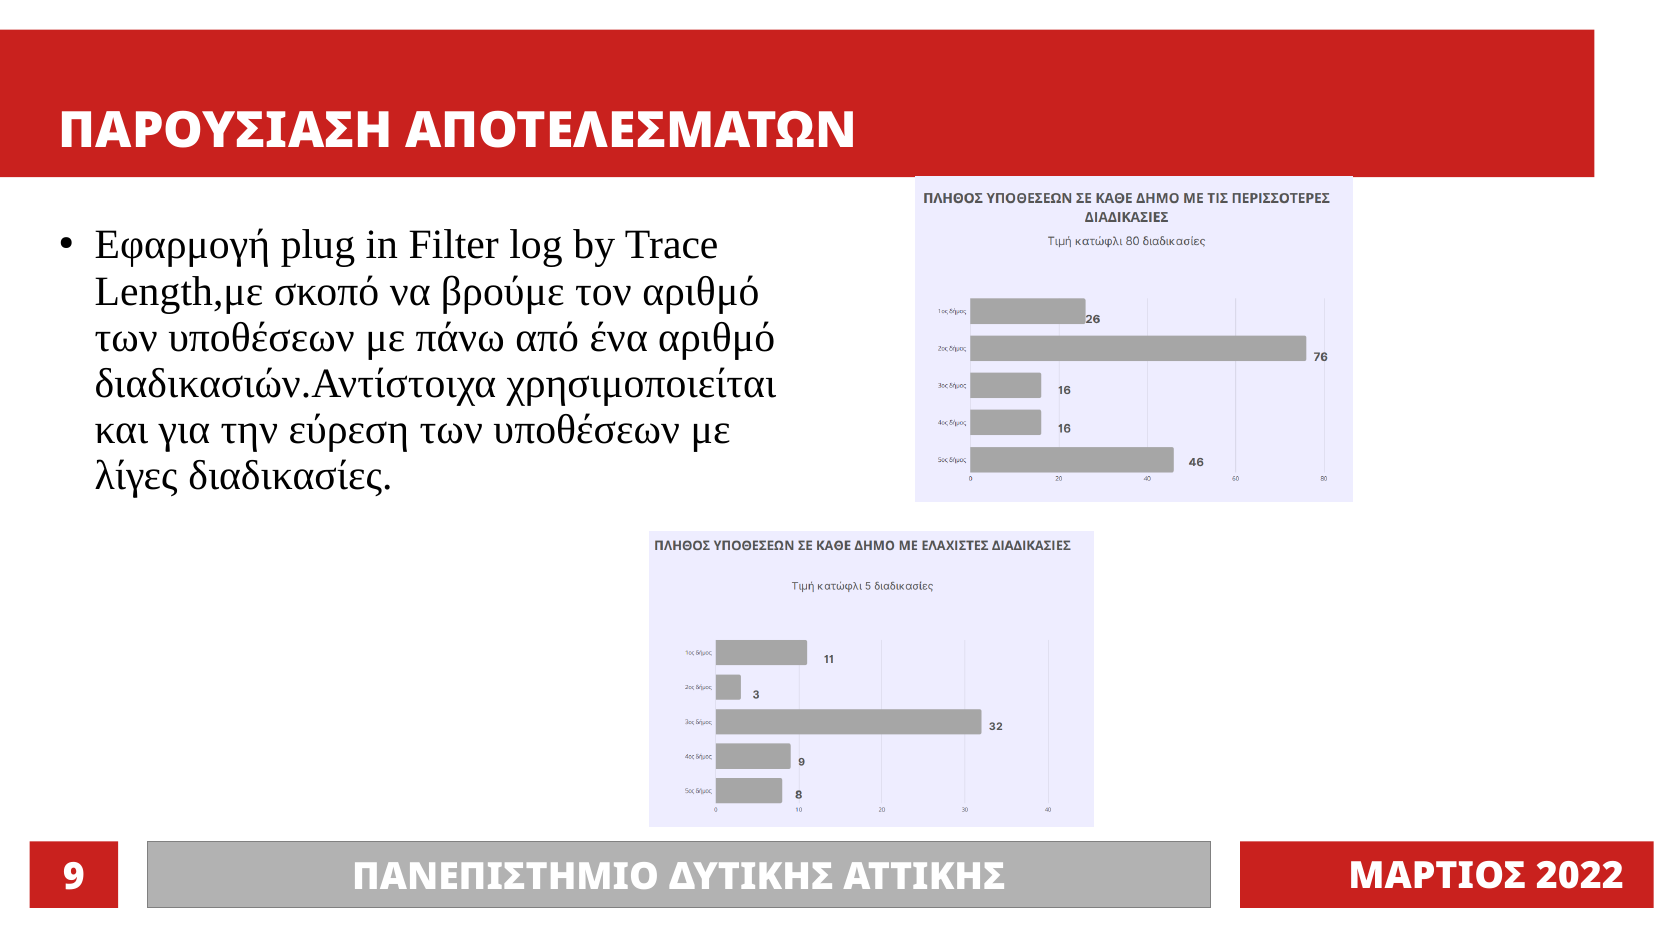

# ΠΑΡΟΥΣΙΑΣΗ ΑΠΟΤΕΛΕΣΜΑΤΩΝ
Εφαρμογή plug in Filter log by Trace Length,με σκοπό να βρούμε τον αριθμό των υποθέσεων με πάνω από ένα αριθμό διαδικασιών.Αντίστοιχα χρησιμοποιείται και για την εύρεση των υποθέσεων με λίγες διαδικασίες.
9
ΠΑΝΕΠΙΣΤΗΜΙΟ ΔΥΤΙΚΗΣ ΑΤΤΙΚΗΣ
ΜΑΡΤΙΟΣ 2022